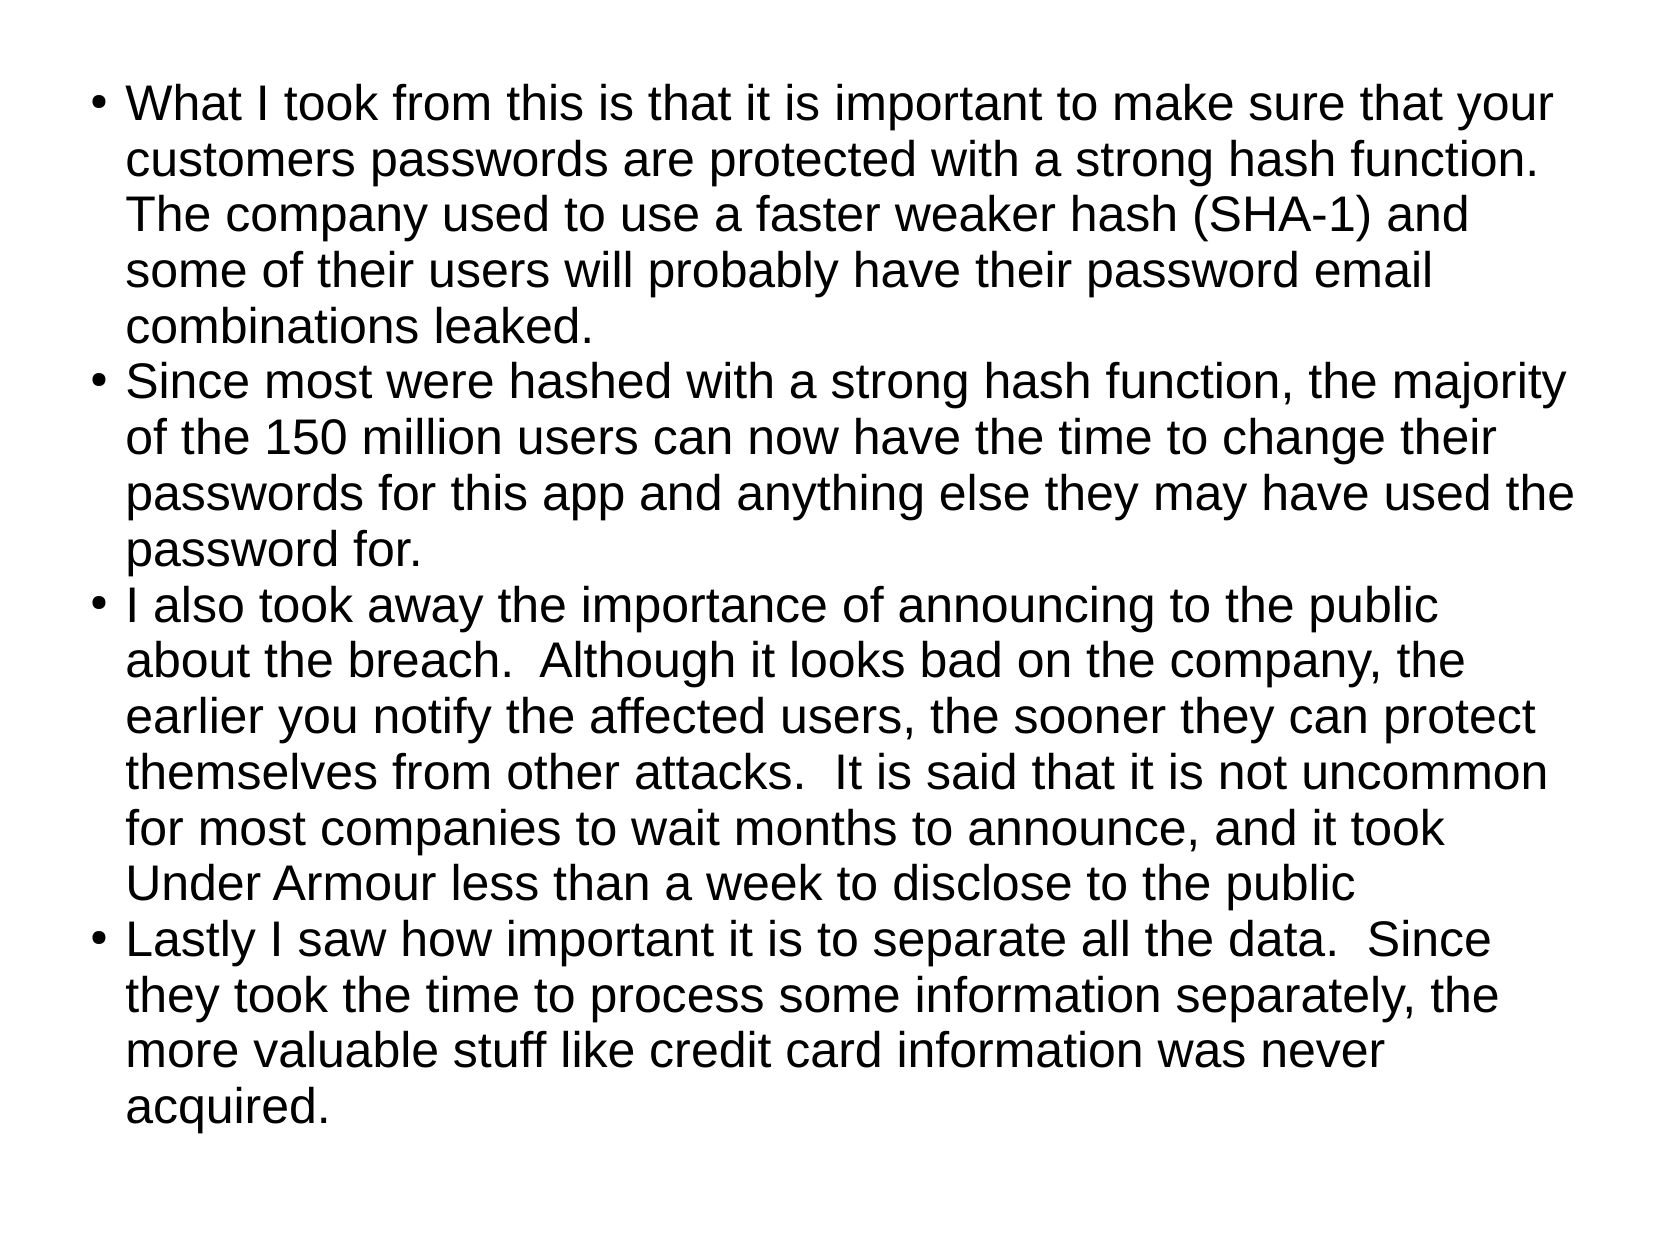

# What I took from this is that it is important to make sure that your customers passwords are protected with a strong hash function. The company used to use a faster weaker hash (SHA-1) and some of their users will probably have their password email combinations leaked.
Since most were hashed with a strong hash function, the majority of the 150 million users can now have the time to change their passwords for this app and anything else they may have used the password for.
I also took away the importance of announcing to the public about the breach. Although it looks bad on the company, the earlier you notify the affected users, the sooner they can protect themselves from other attacks. It is said that it is not uncommon for most companies to wait months to announce, and it took Under Armour less than a week to disclose to the public
Lastly I saw how important it is to separate all the data. Since they took the time to process some information separately, the more valuable stuff like credit card information was never acquired.